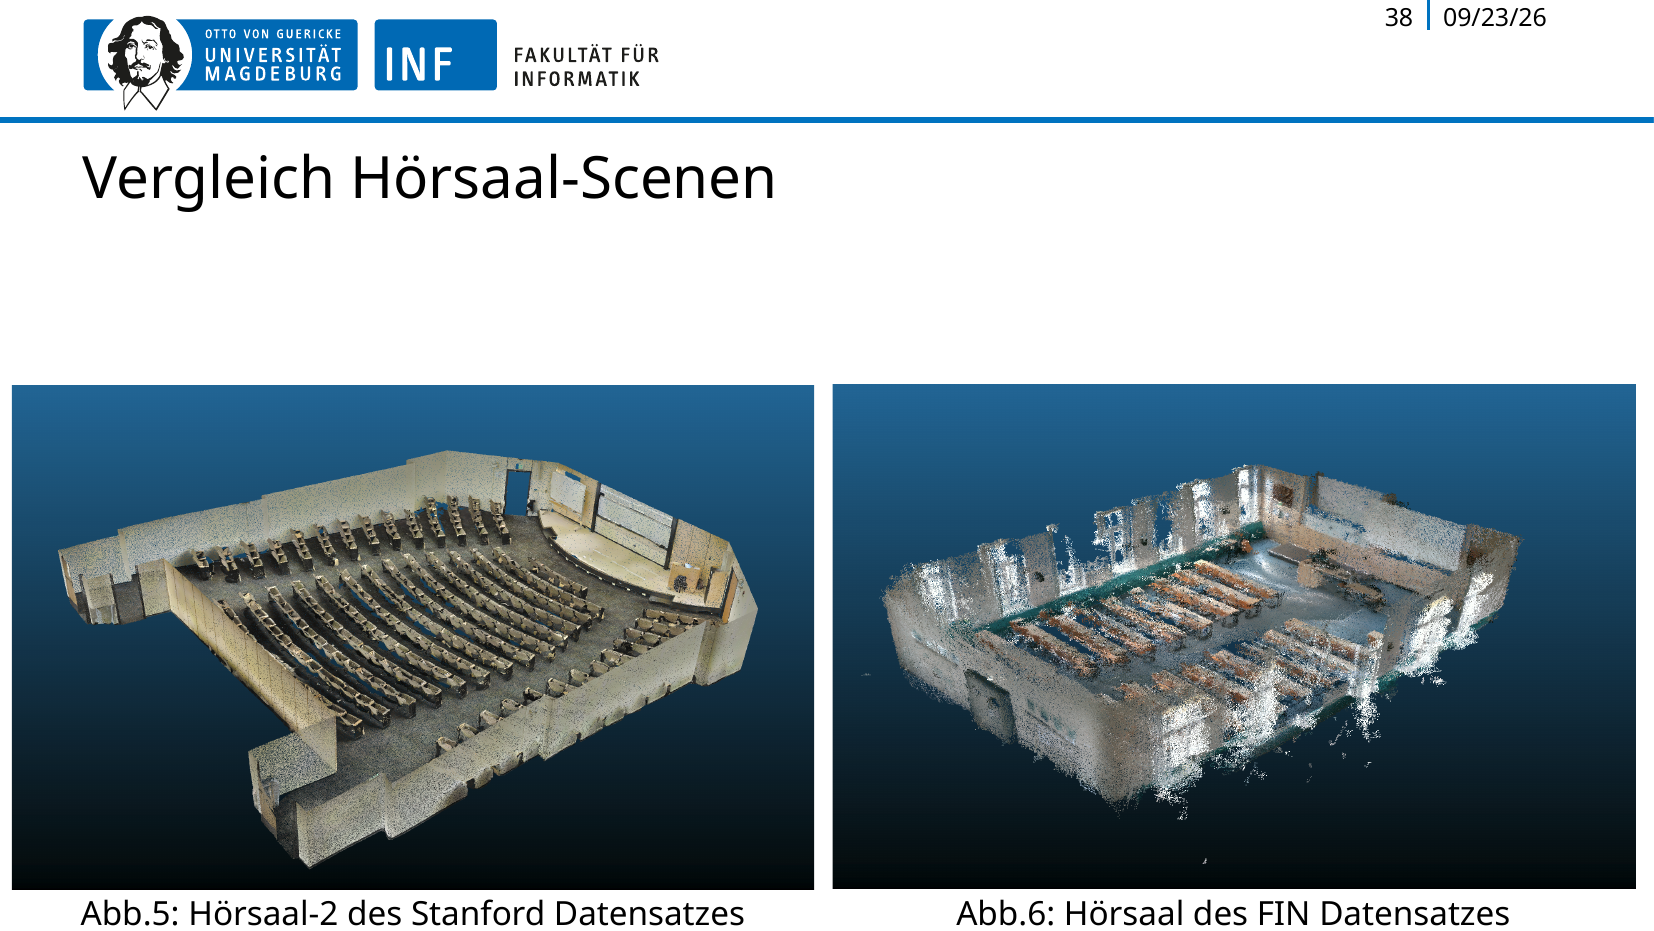

# Vergleich Hörsaal-Scenen
Abb.5: Hörsaal-2 des Stanford Datensatzes
Abb.6: Hörsaal des FIN Datensatzes